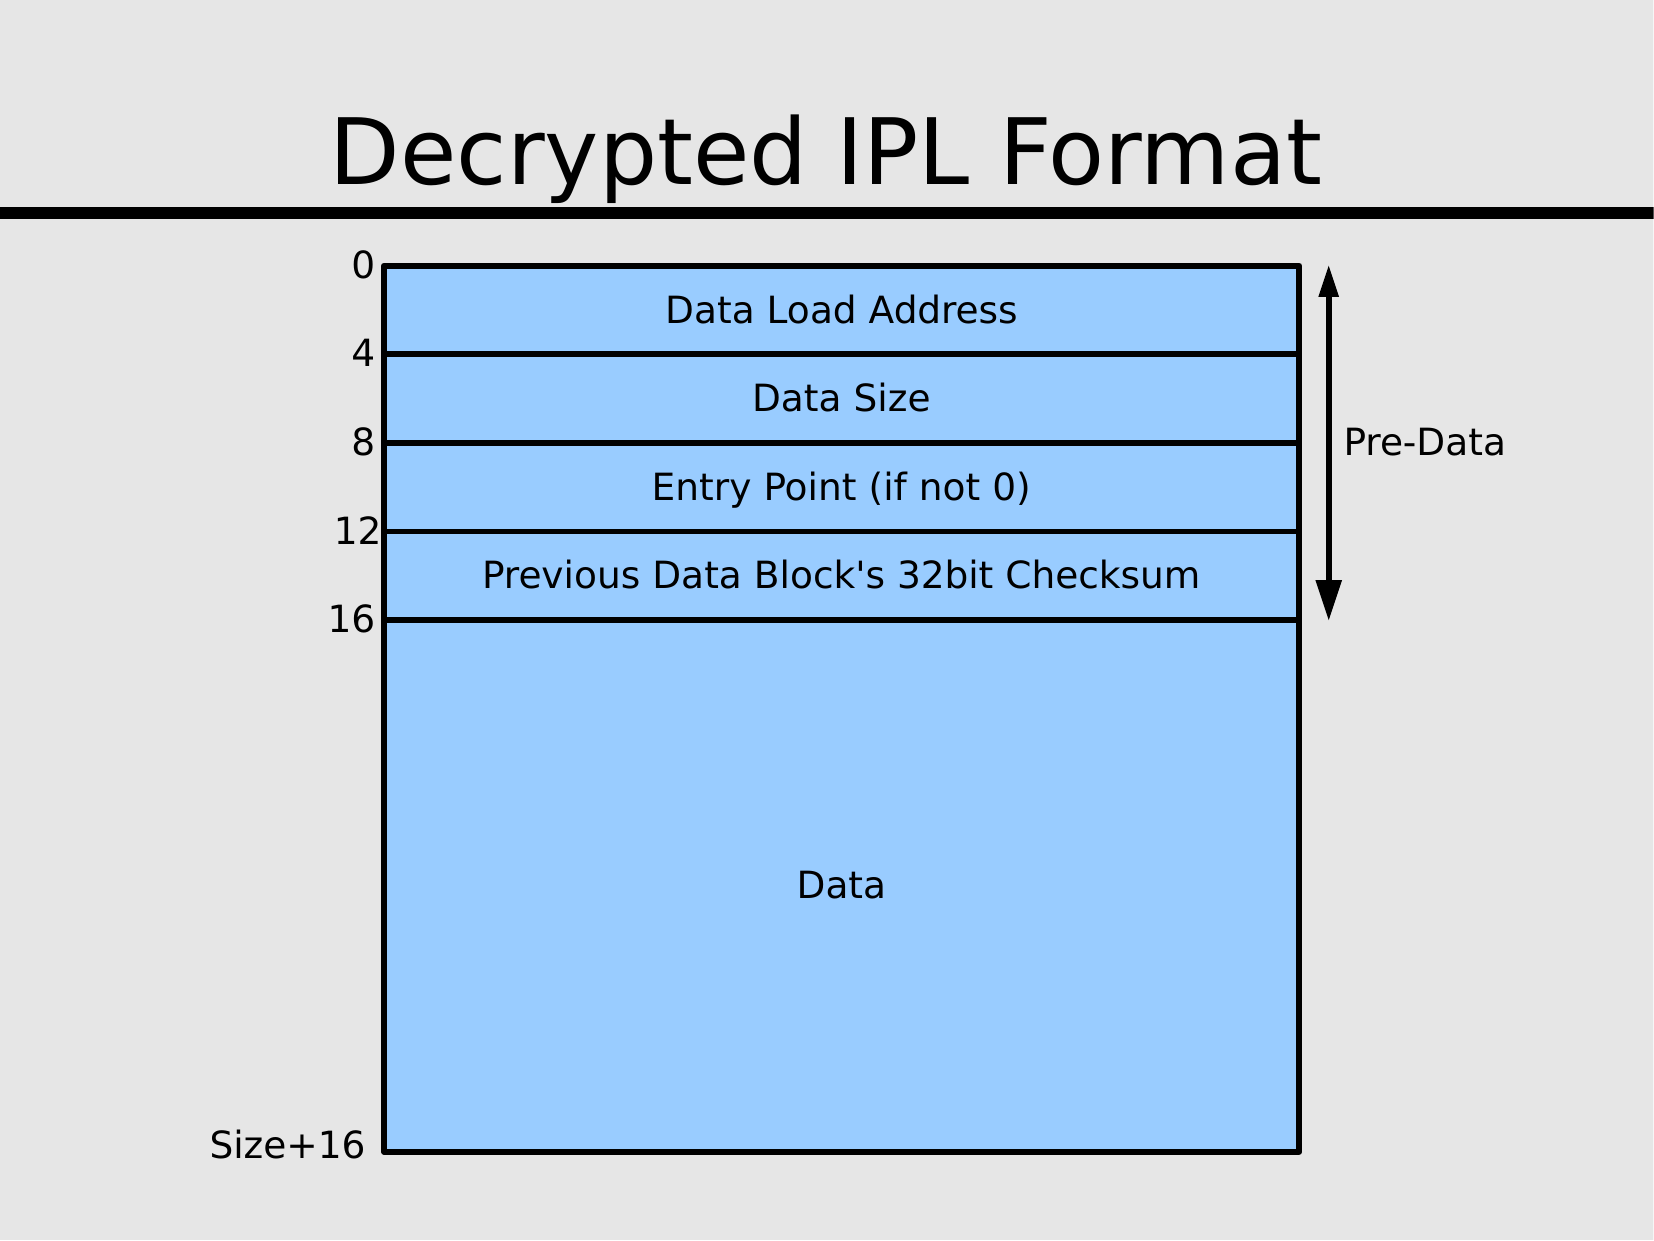

# Decrypted IPL Format
0
Data Load Address
4
Data Size
8
Pre-Data
Entry Point (if not 0)
12
Previous Data Block's 32bit Checksum
16
Data
Size+16